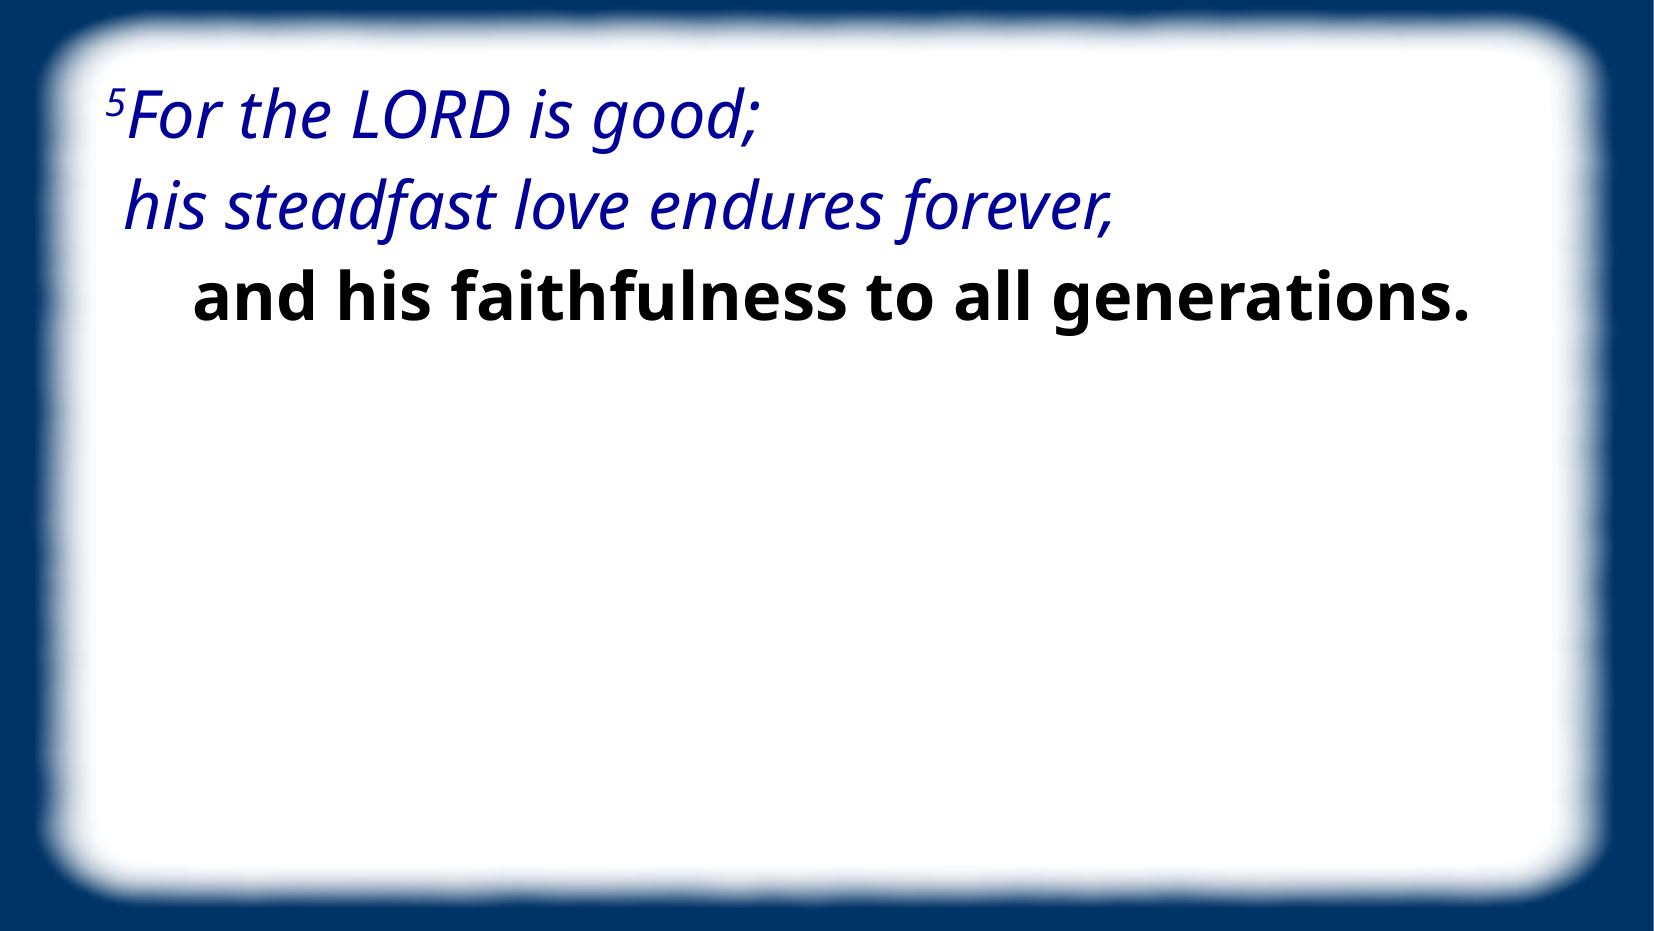

5For the LORD is good;
his steadfast love endures forever,
 and his faithfulness to all generations.